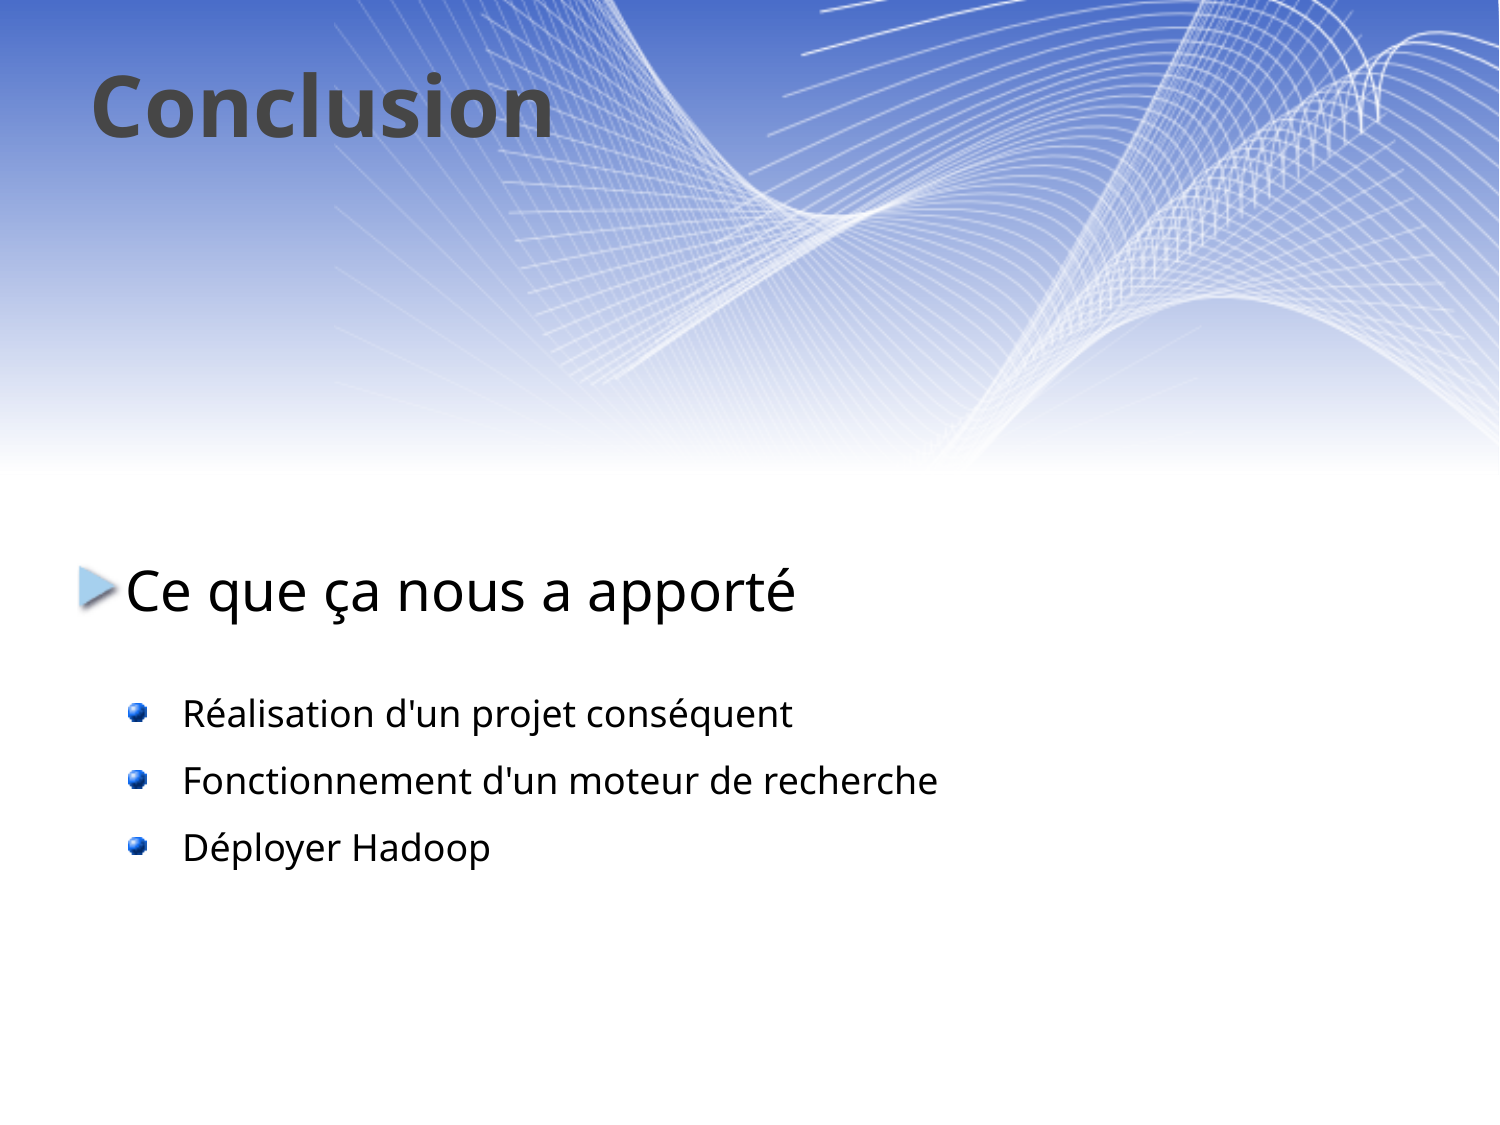

Conclusion
# Ce que ça nous a apporté
Réalisation d'un projet conséquent
Fonctionnement d'un moteur de recherche
Déployer Hadoop